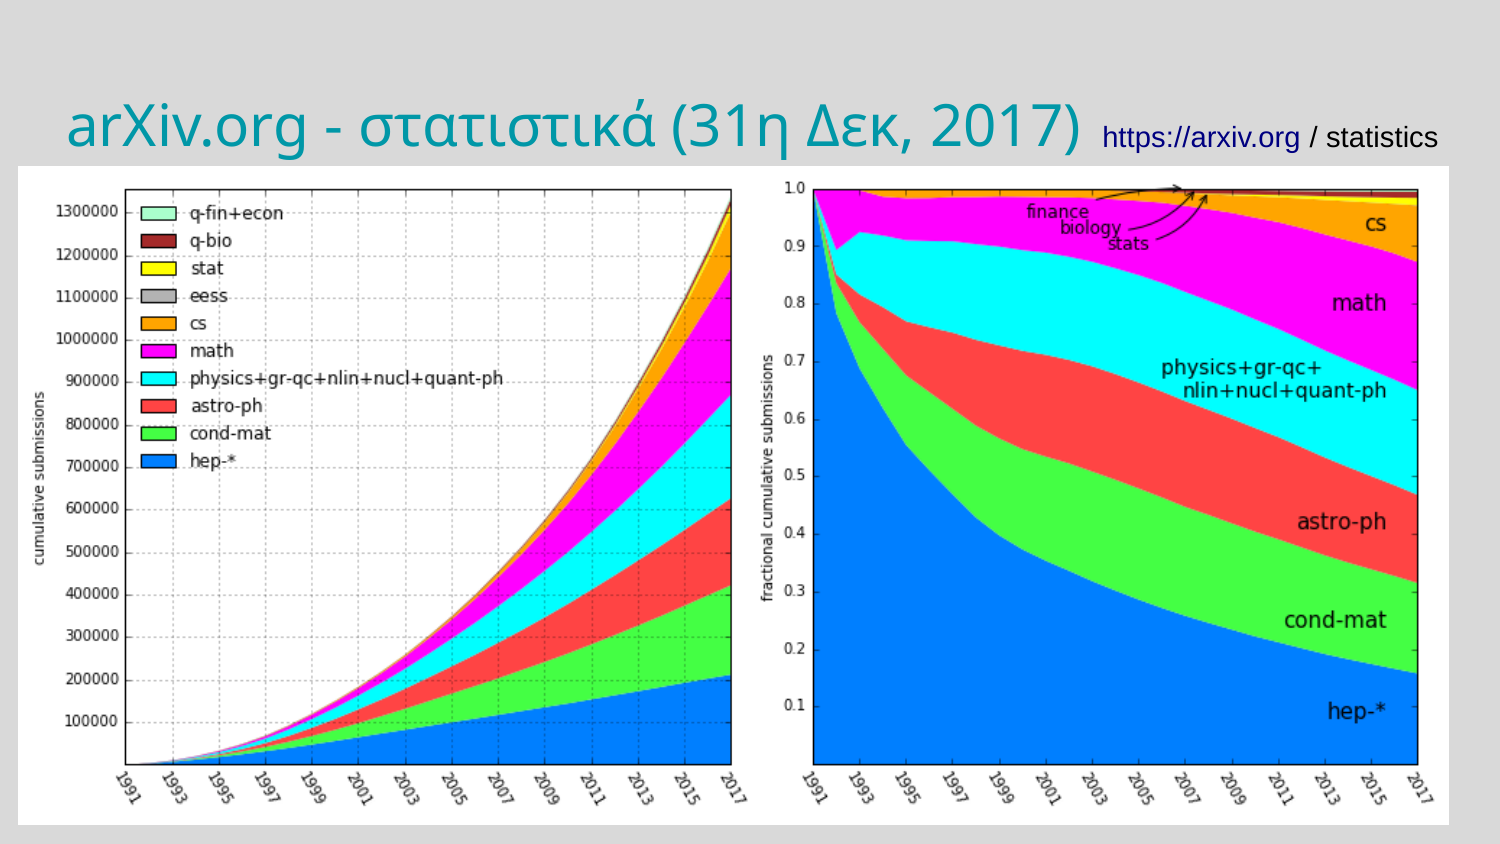

# arXiv.org - στατιστικά (31η Δεκ, 2017)
https://arxiv.org / statistics